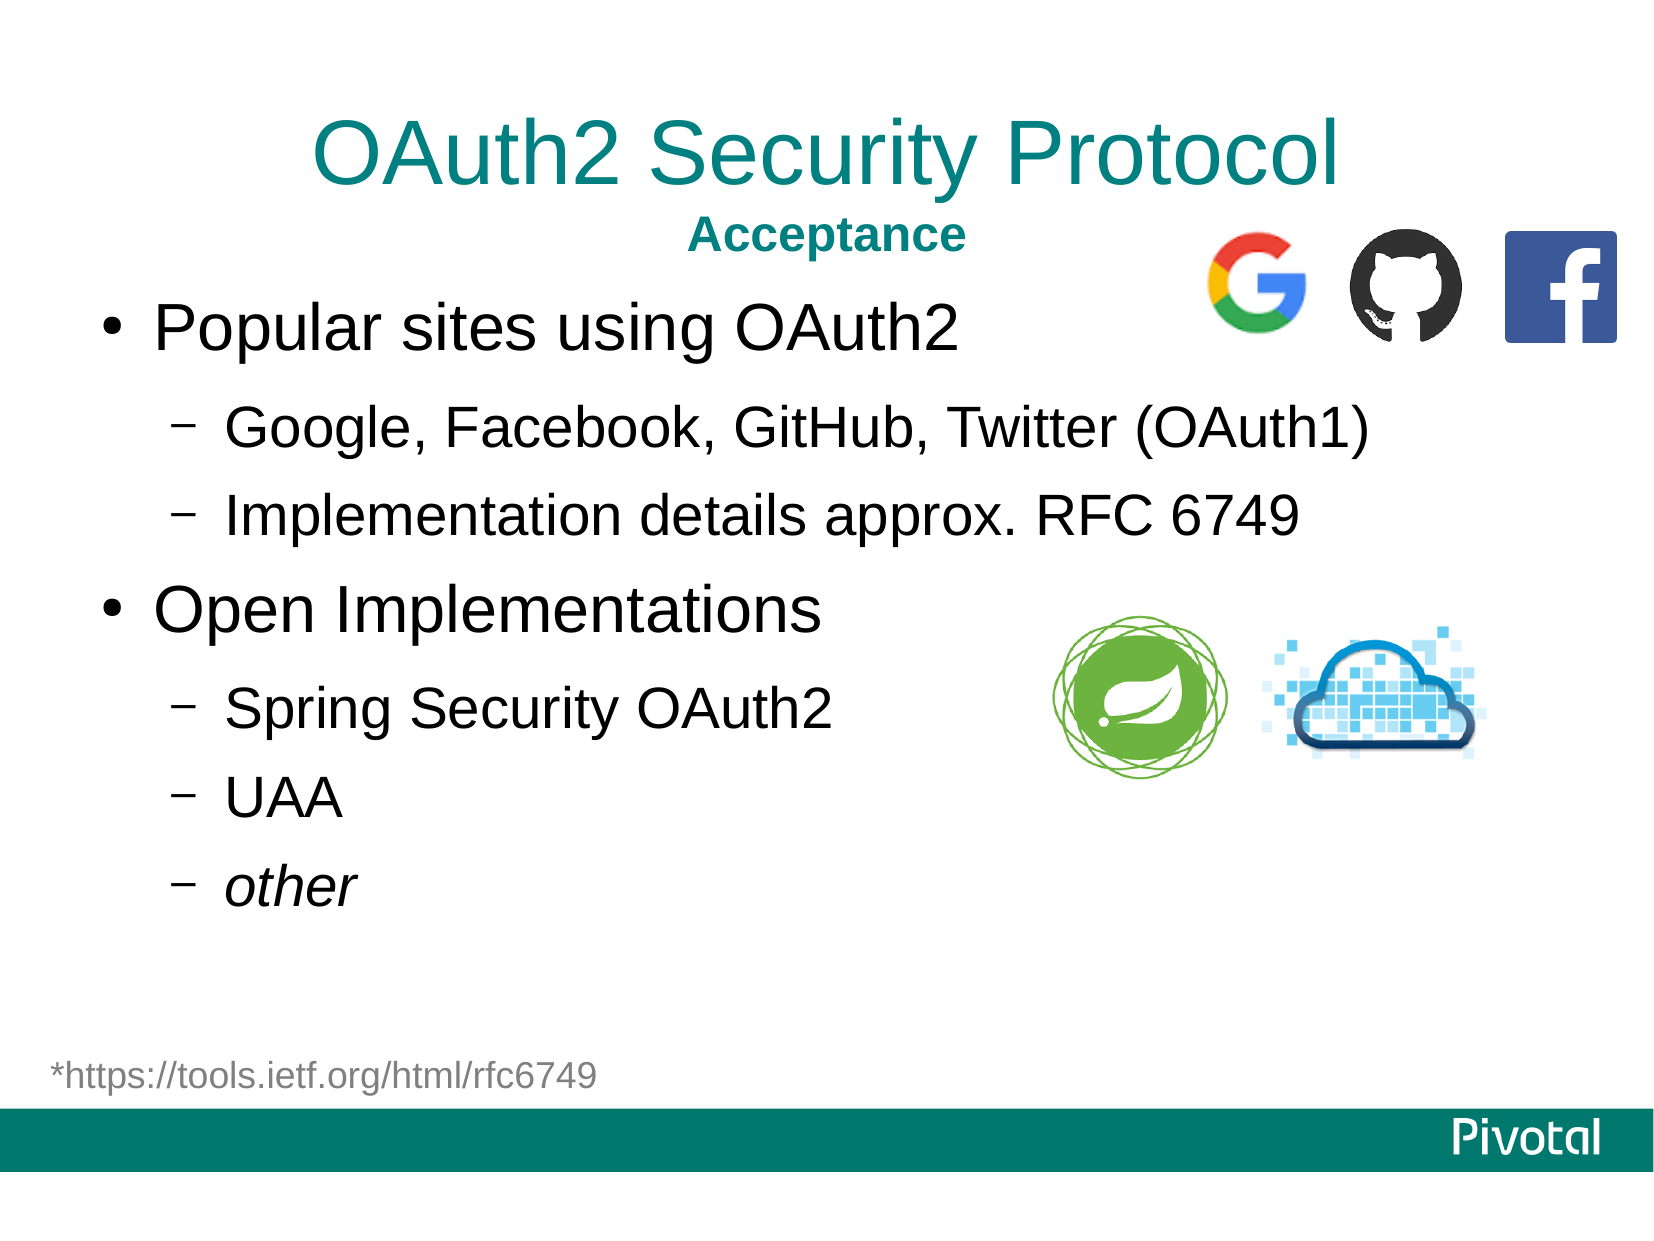

# OAuth2 Security Protocol
Acceptance
Popular sites using OAuth2
Google, Facebook, GitHub, Twitter (OAuth1)
Implementation details approx. RFC 6749
Open Implementations
Spring Security OAuth2
UAA
other
*https://tools.ietf.org/html/rfc6749